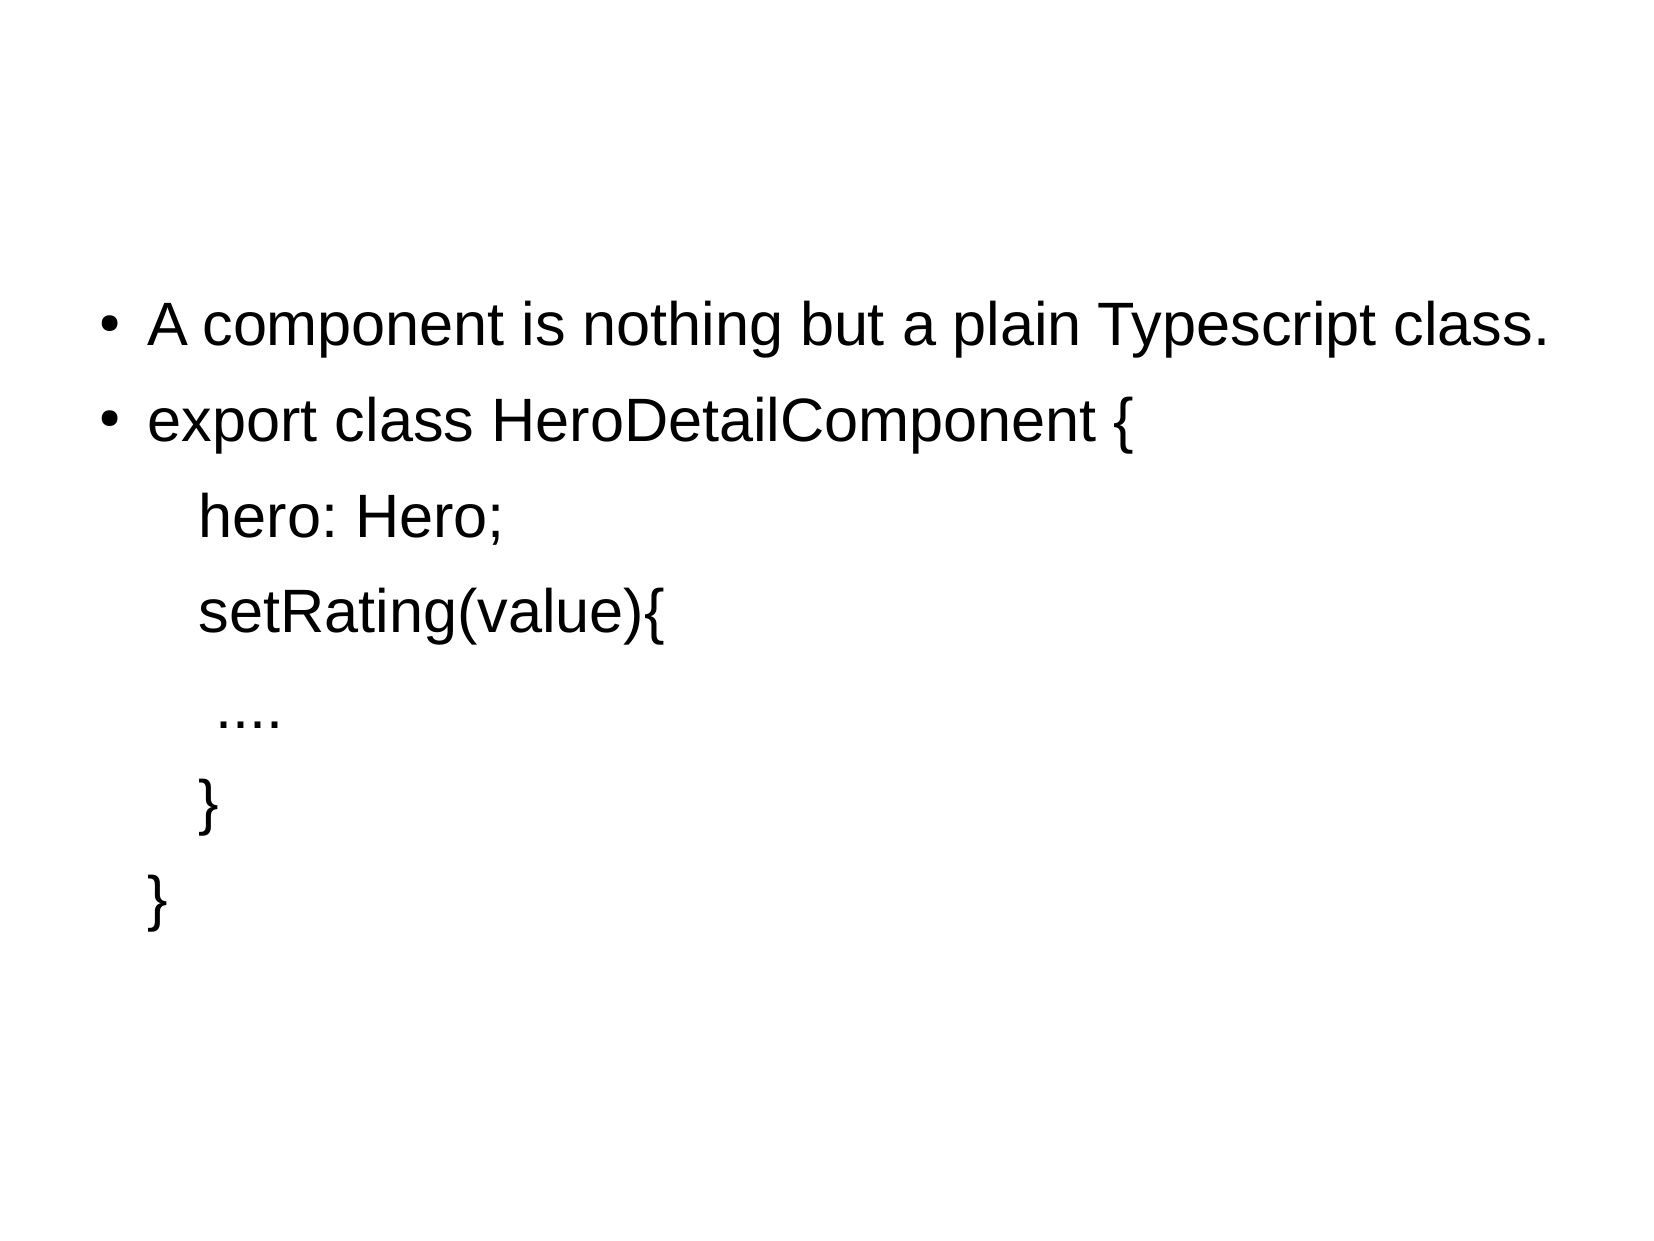

#
A component is nothing but a plain Typescript class.
export class HeroDetailComponent {
 hero: Hero;
 setRating(value){
 ....
 }
}